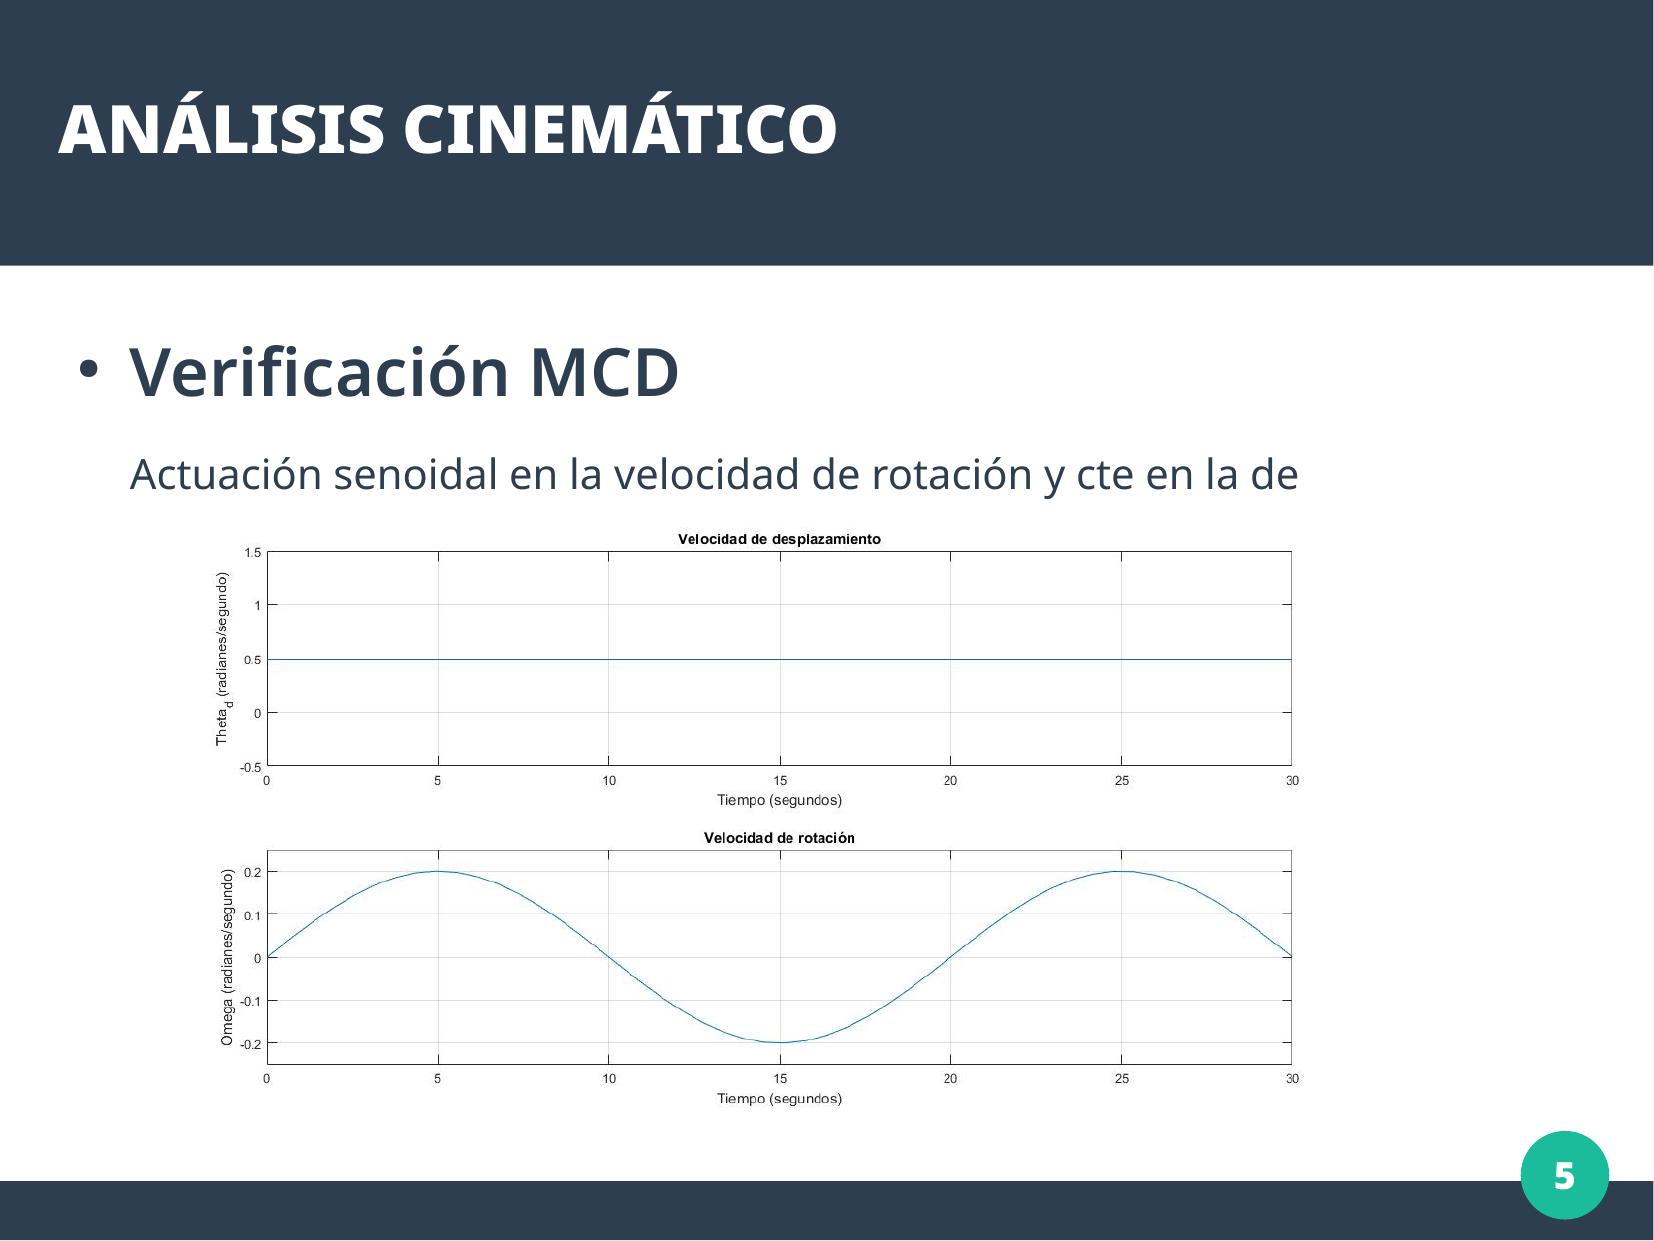

# ANÁLISIS CINEMÁTICO
Verificación MCD
Actuación senoidal en la velocidad de rotación y cte en la de desplazamiento
5